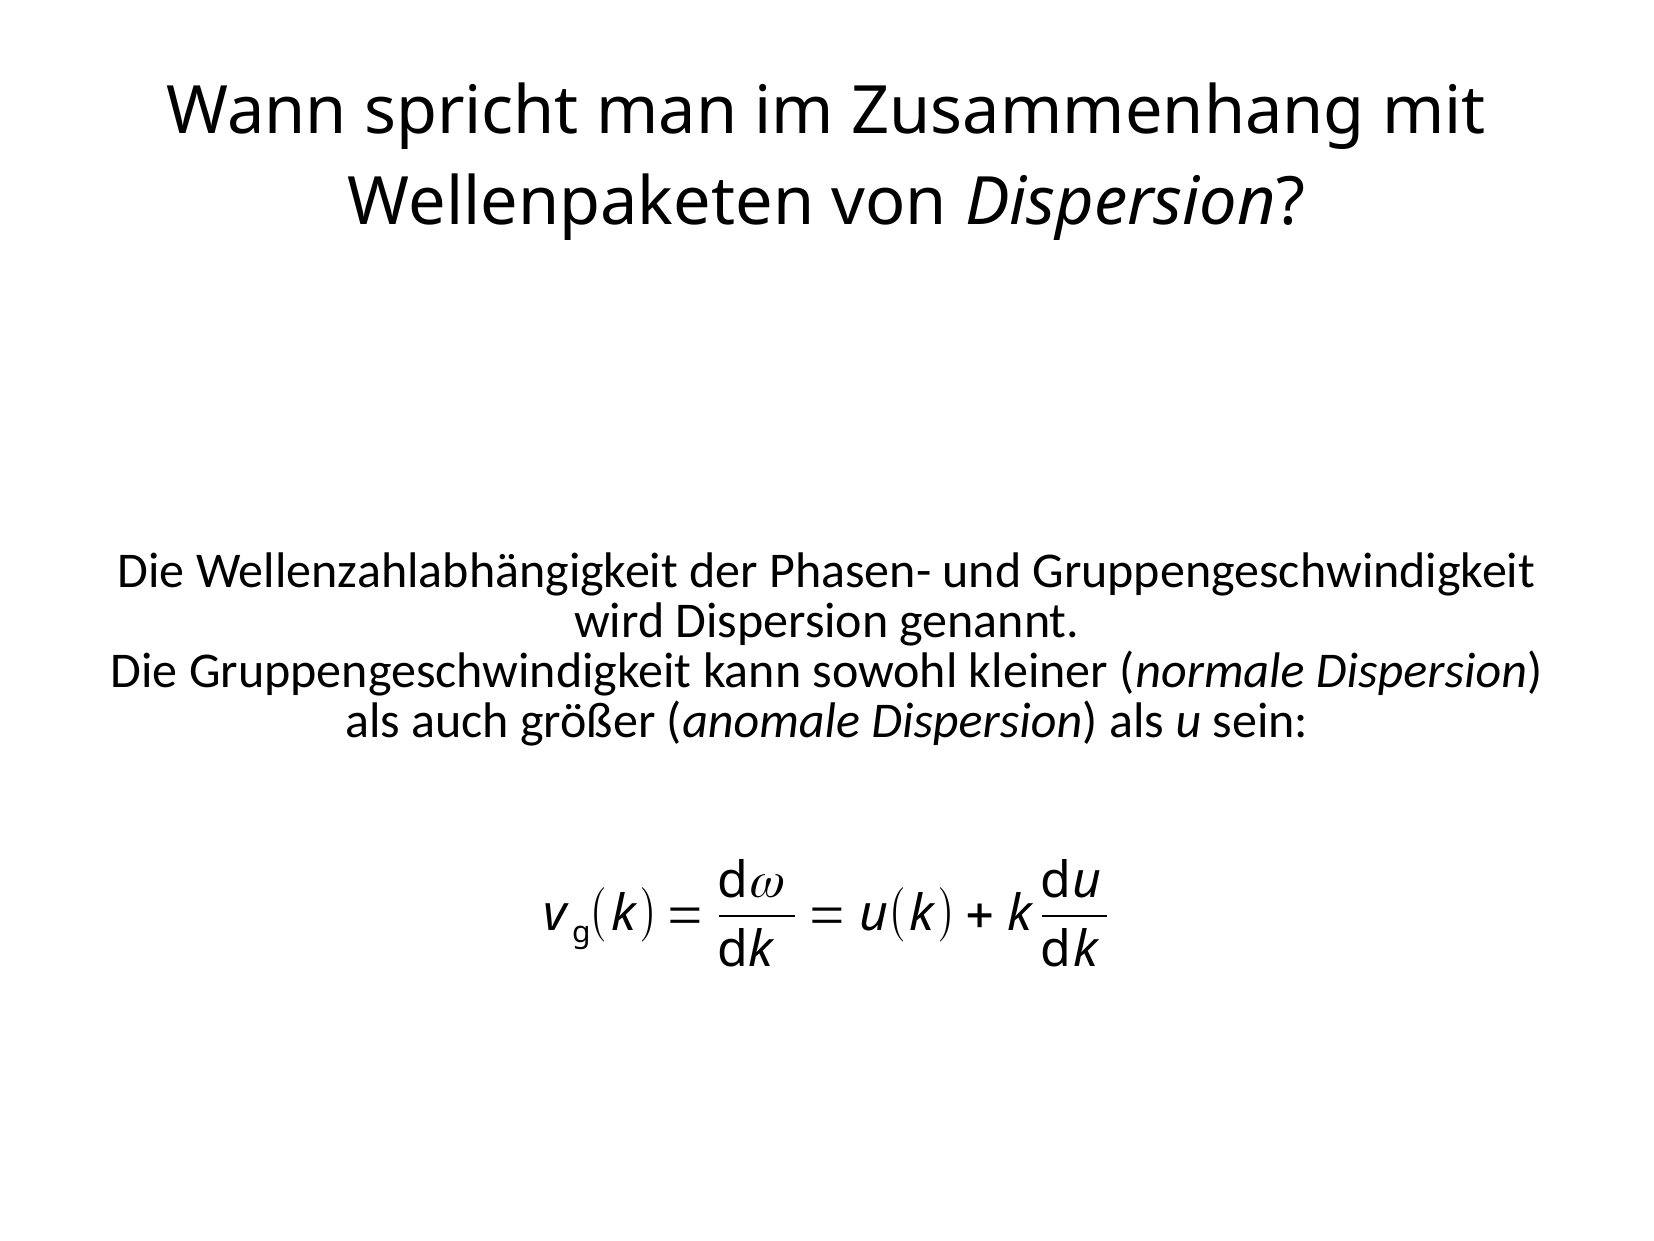

# Wann spricht man im Zusammenhang mit Wellenpaketen von Dispersion?
Die Wellenzahlabhängigkeit der Phasen- und Gruppengeschwindigkeit wird Dispersion genannt.
Die Gruppengeschwindigkeit kann sowohl kleiner (normale Dispersion) als auch größer (anomale Dispersion) als u sein: